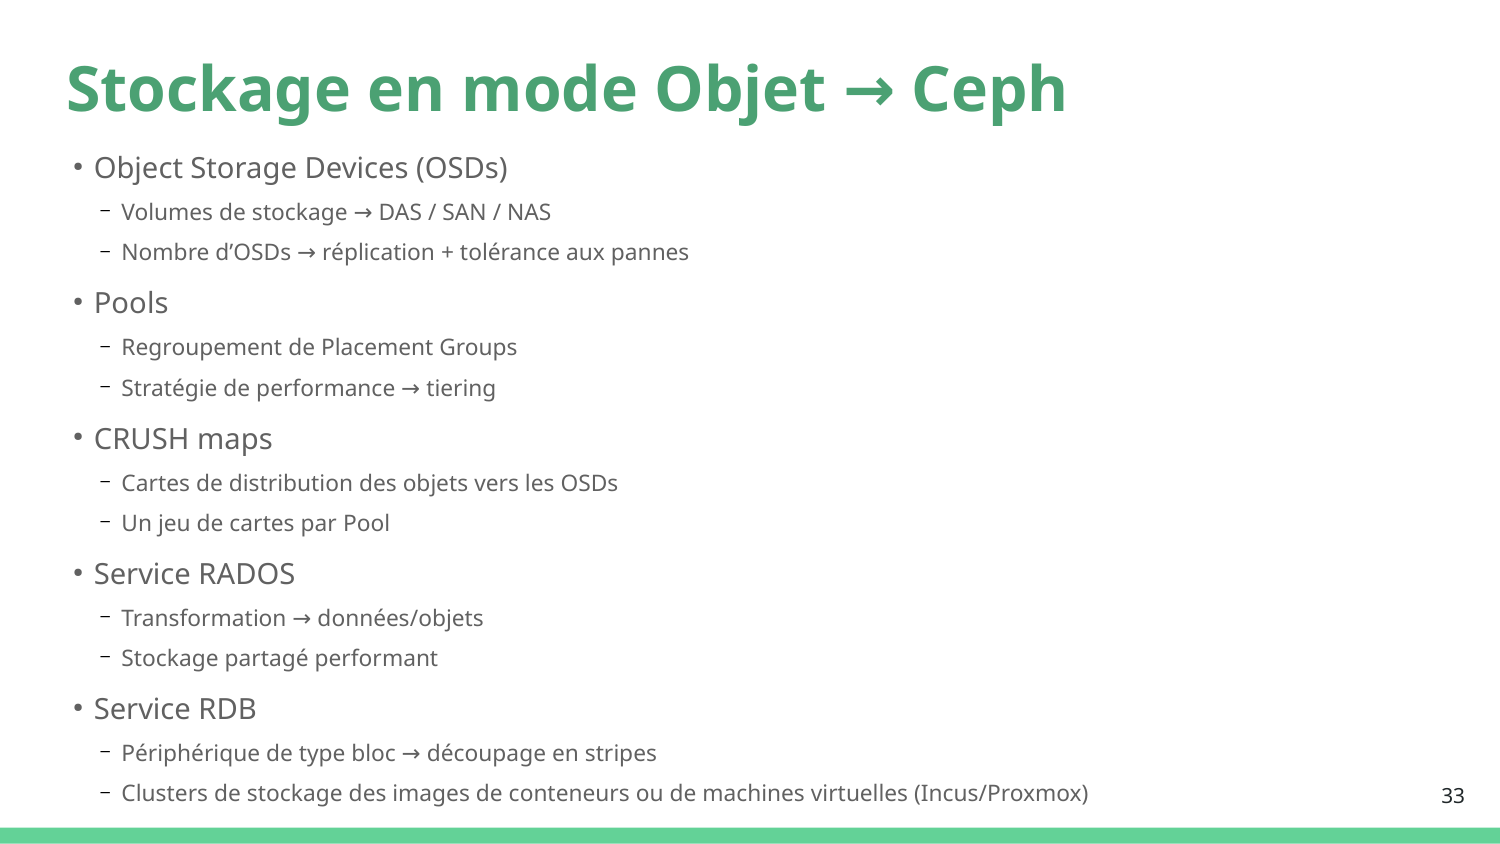

Stockage en mode Objet → Ceph
# Object Storage Devices (OSDs)
Volumes de stockage → DAS / SAN / NAS
Nombre d’OSDs → réplication + tolérance aux pannes
Pools
Regroupement de Placement Groups
Stratégie de performance → tiering
CRUSH maps
Cartes de distribution des objets vers les OSDs
Un jeu de cartes par Pool
Service RADOS
Transformation → données/objets
Stockage partagé performant
Service RDB
Périphérique de type bloc → découpage en stripes
Clusters de stockage des images de conteneurs ou de machines virtuelles (Incus/Proxmox)